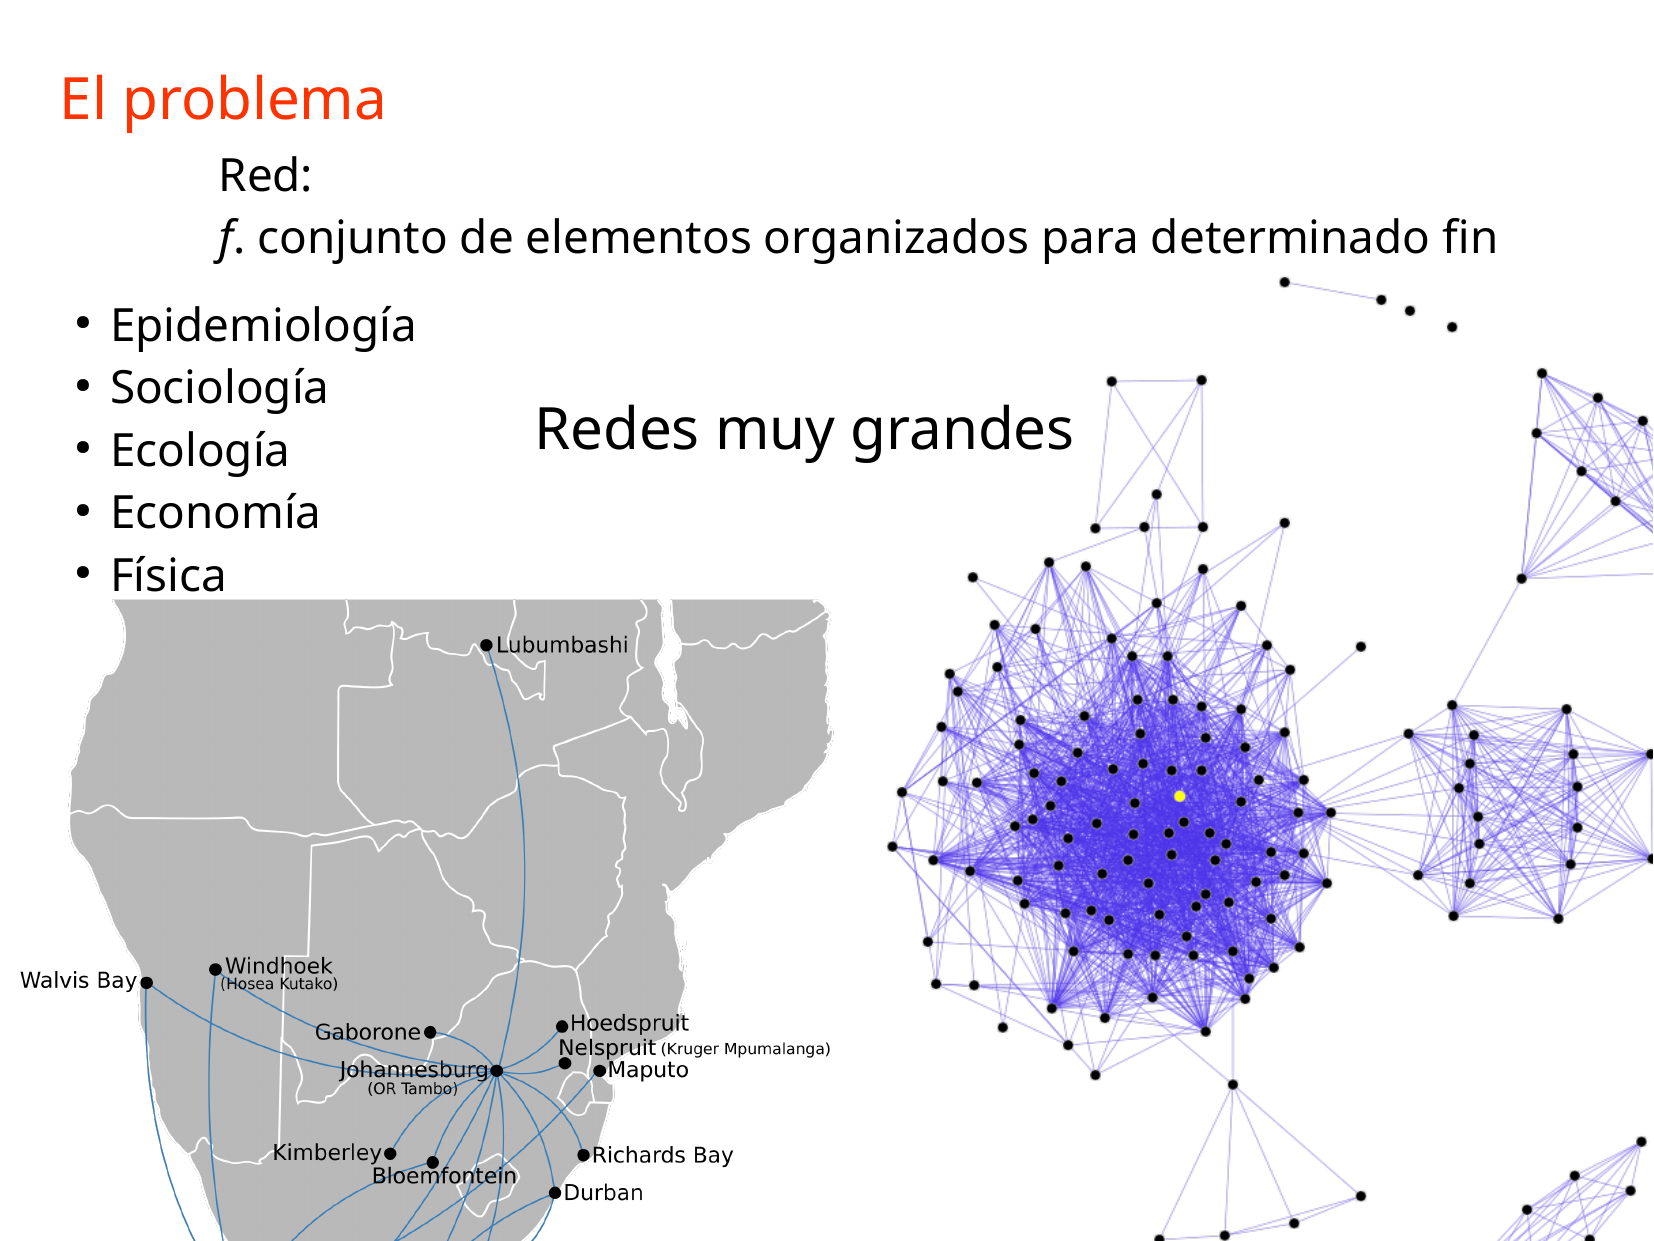

El problema
Red:
f. conjunto de elementos organizados para determinado fin
Epidemiología
Sociología
Ecología
Economía
Física
Redes muy grandes